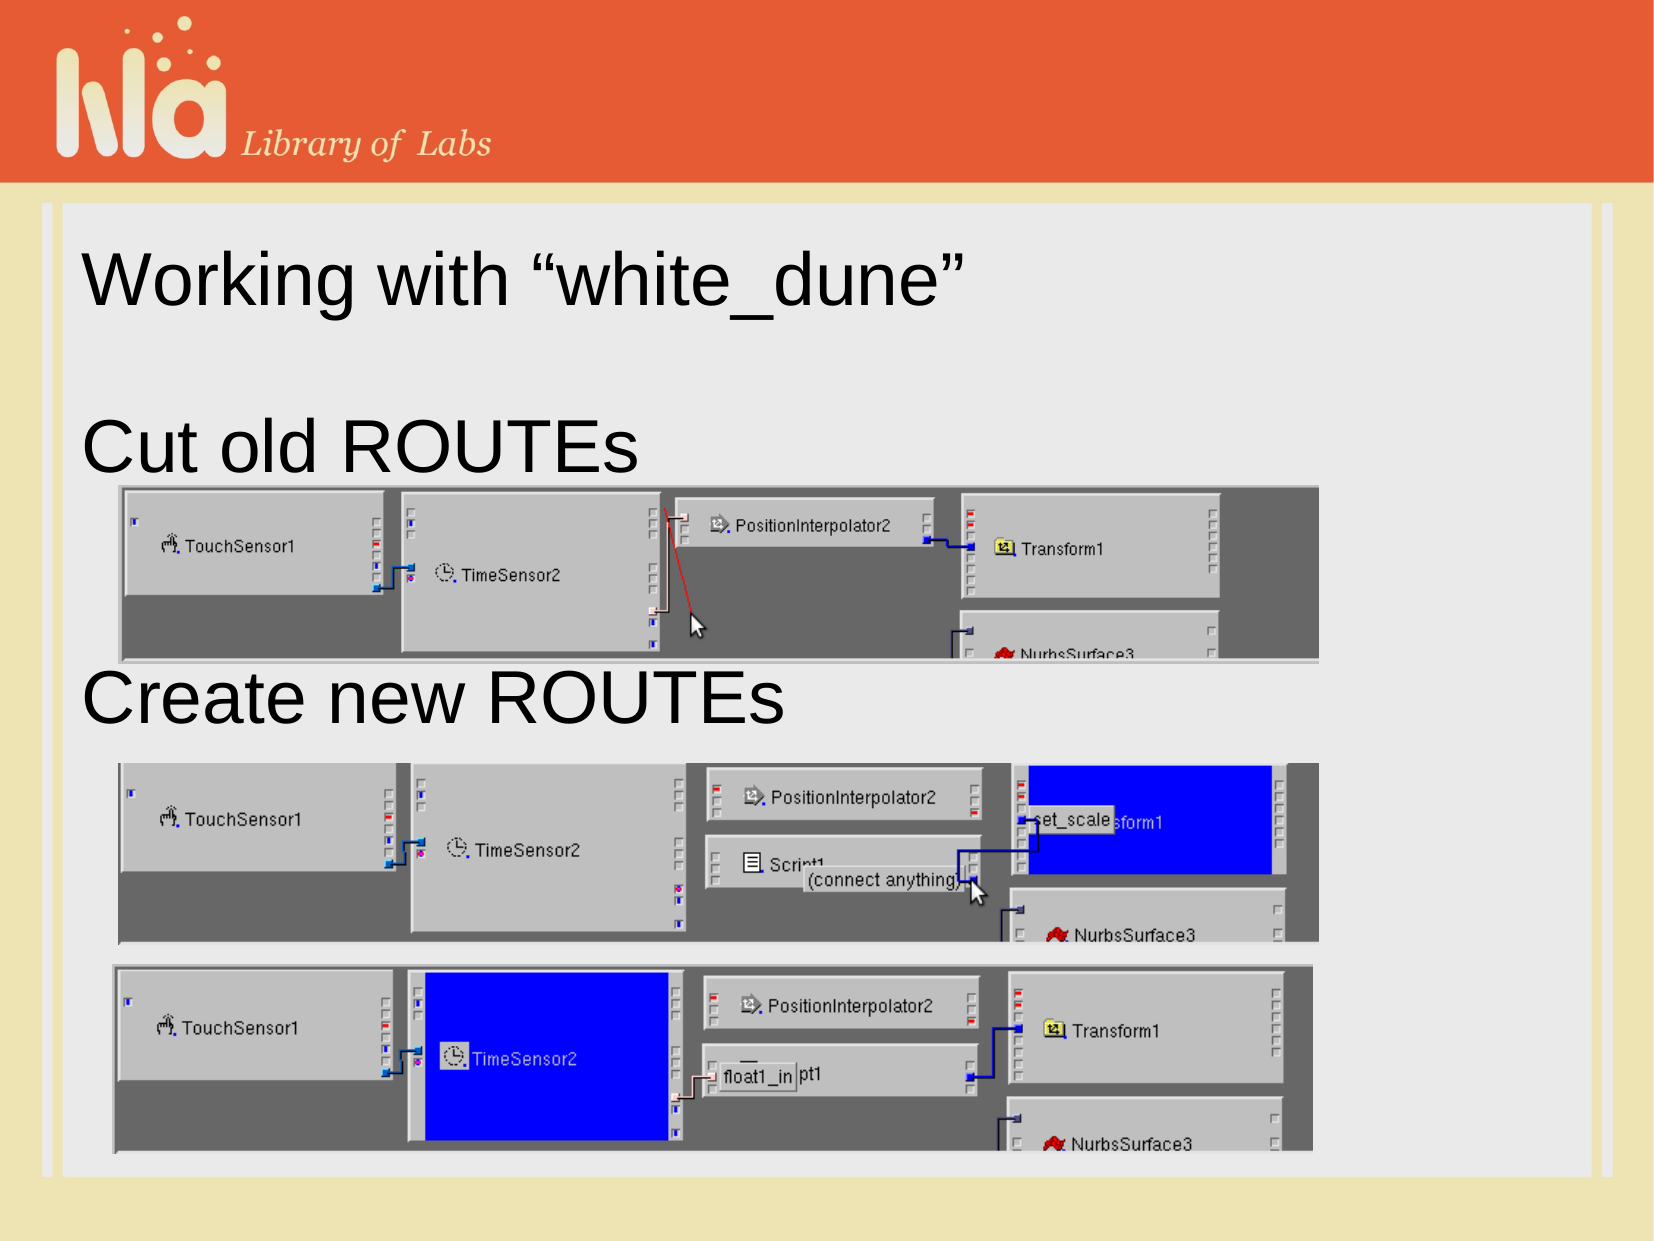

Working with “white_dune”
Cut old ROUTEs
Create new ROUTEs